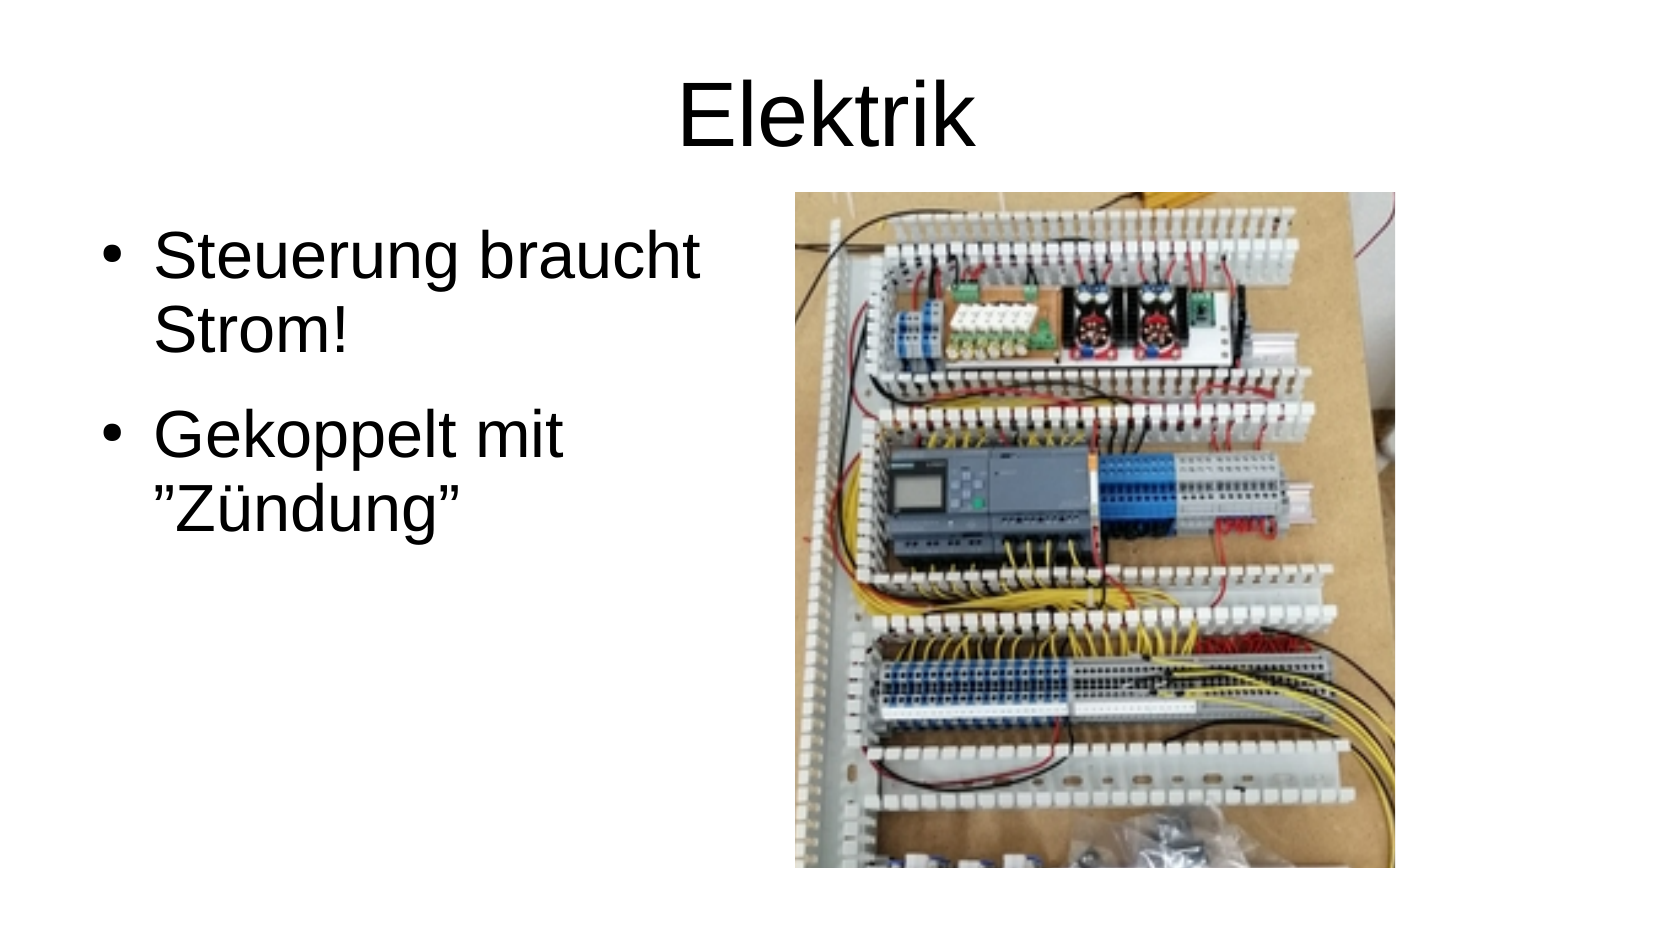

# Elektrik
Steuerung braucht
Strom!
Gekoppelt mit
”Zündung”